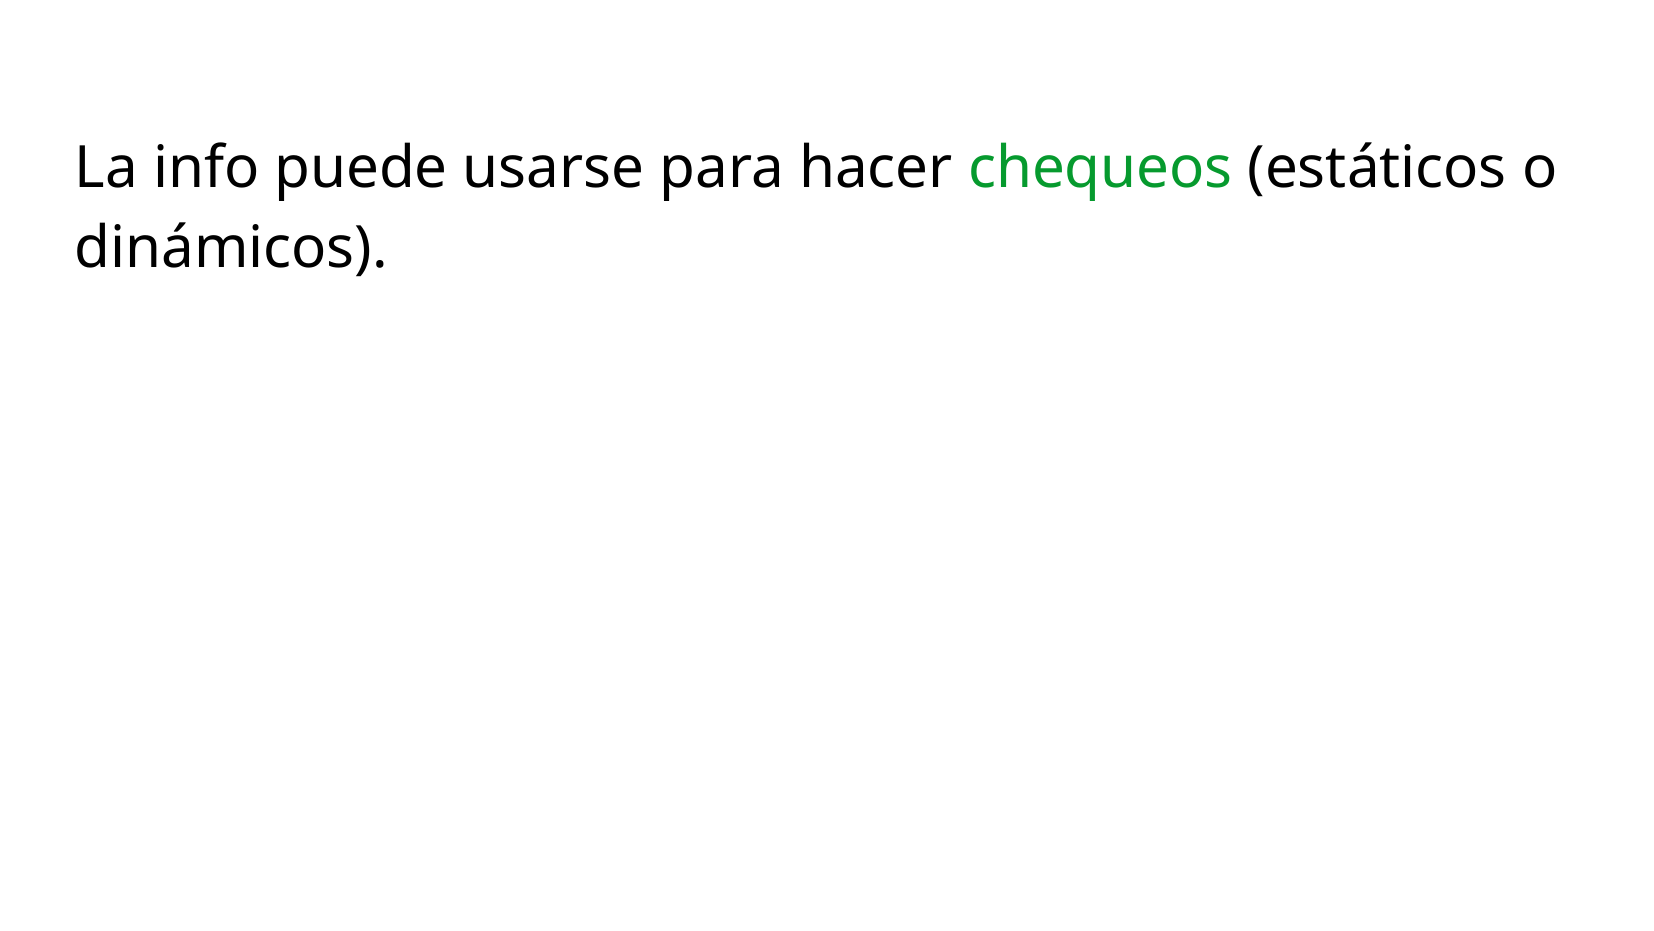

La info puede usarse para hacer chequeos (estáticos o dinámicos).